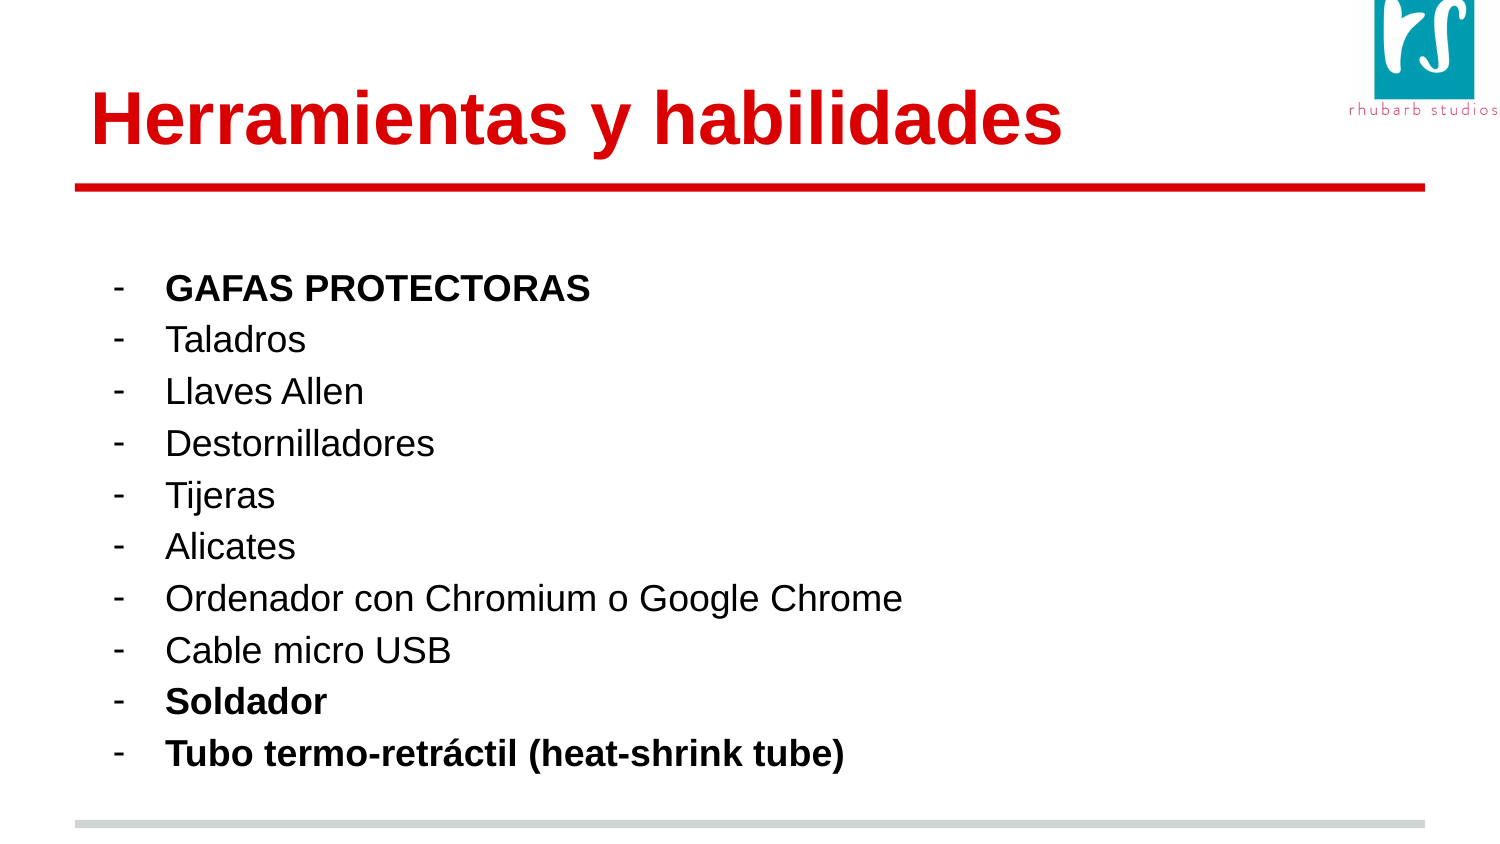

# Herramientas y habilidades
GAFAS PROTECTORAS
Taladros
Llaves Allen
Destornilladores
Tijeras
Alicates
Ordenador con Chromium o Google Chrome
Cable micro USB
Soldador
Tubo termo-retráctil (heat-shrink tube)